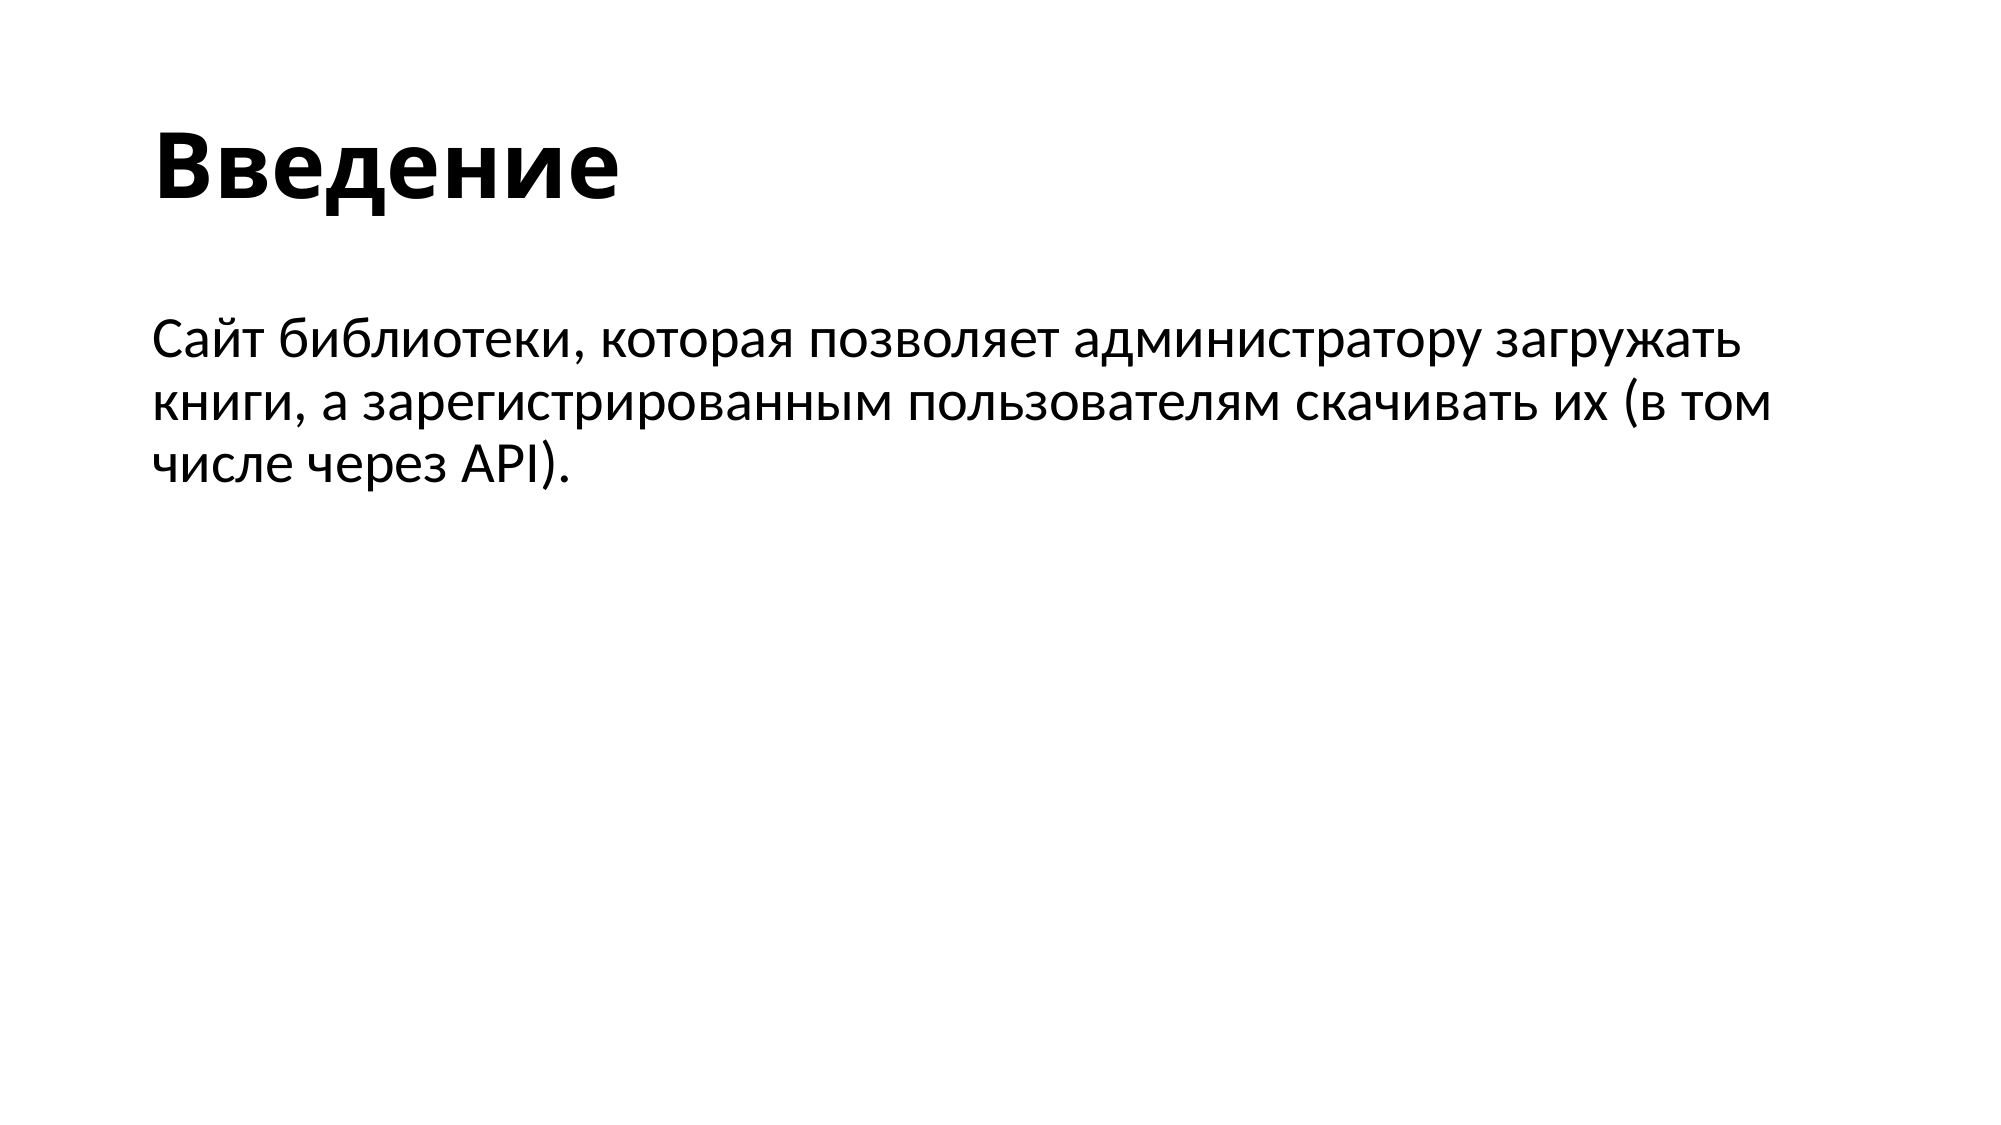

# Введение
Сайт библиотеки, которая позволяет администратору загружать книги, а зарегистрированным пользователям скачивать их (в том числе через API).